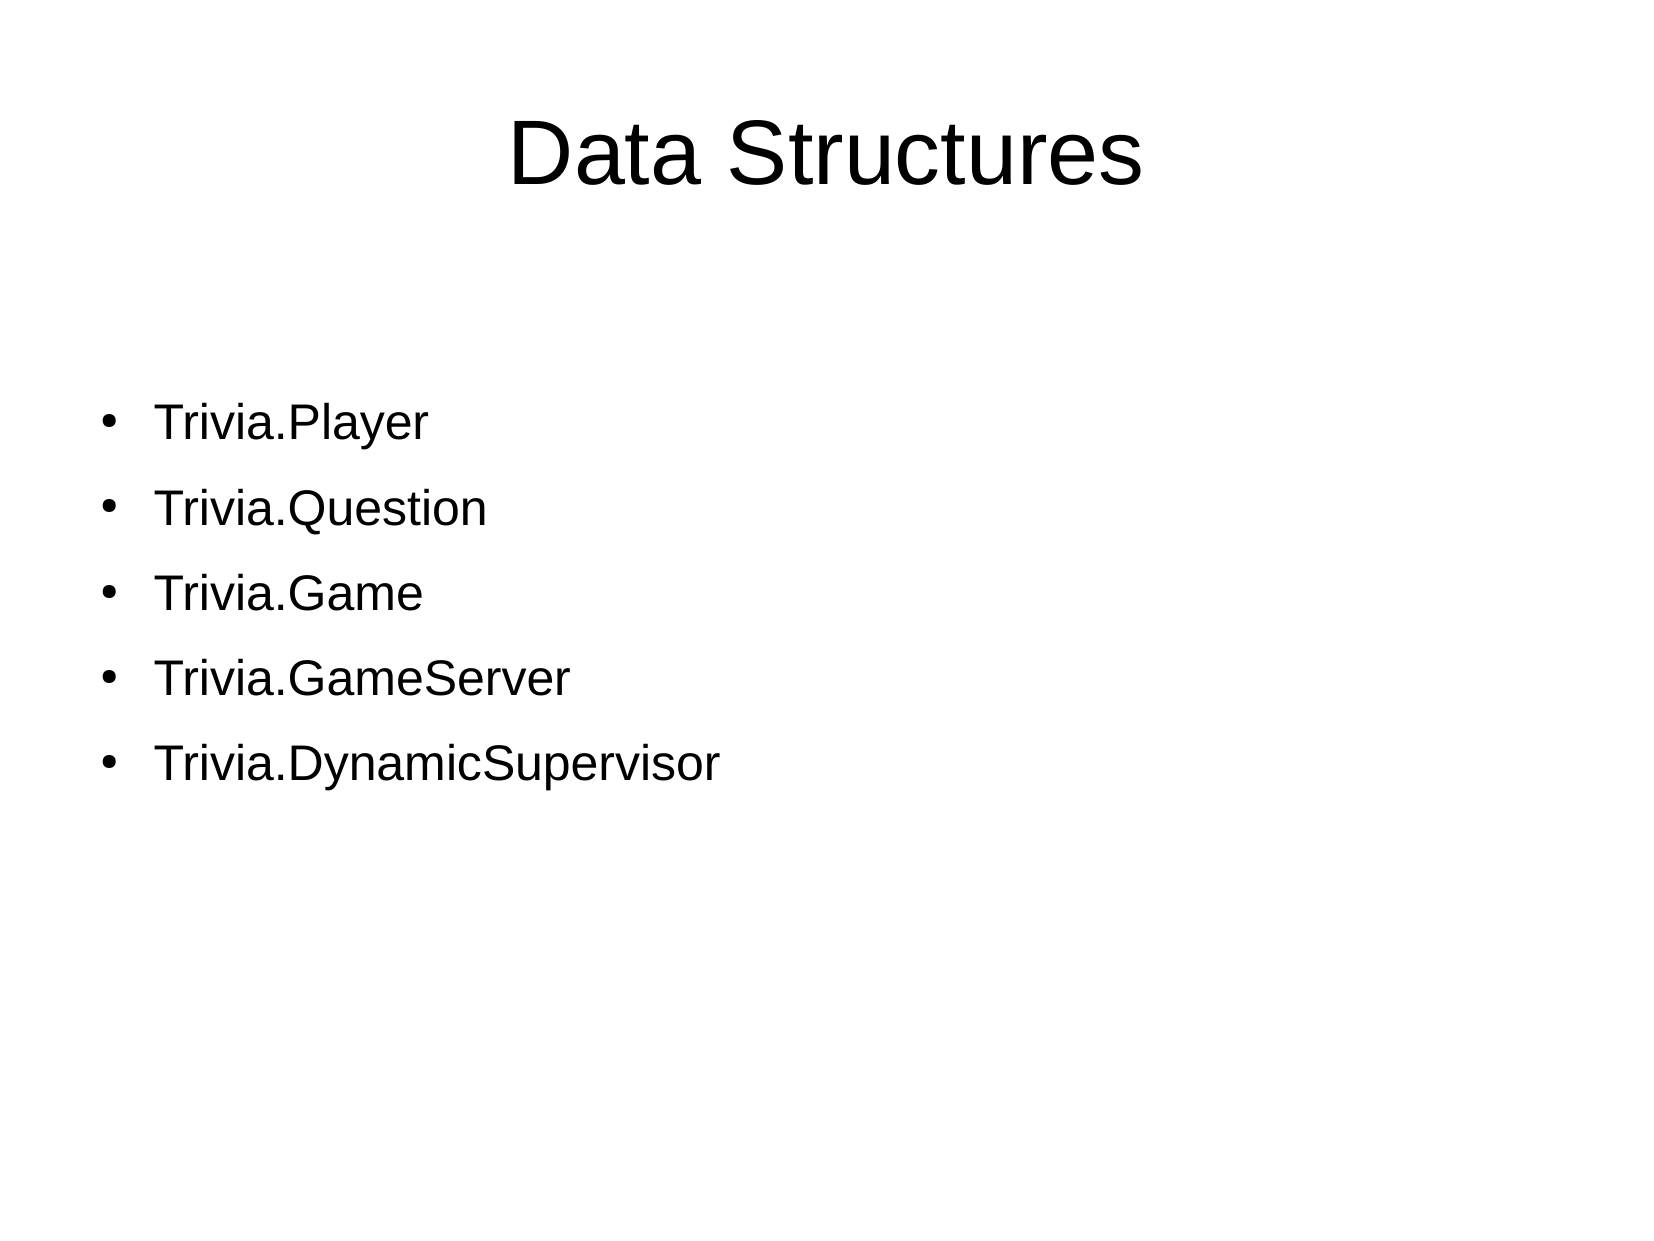

# Data Structures
Trivia.Player
Trivia.Question
Trivia.Game
Trivia.GameServer
Trivia.DynamicSupervisor